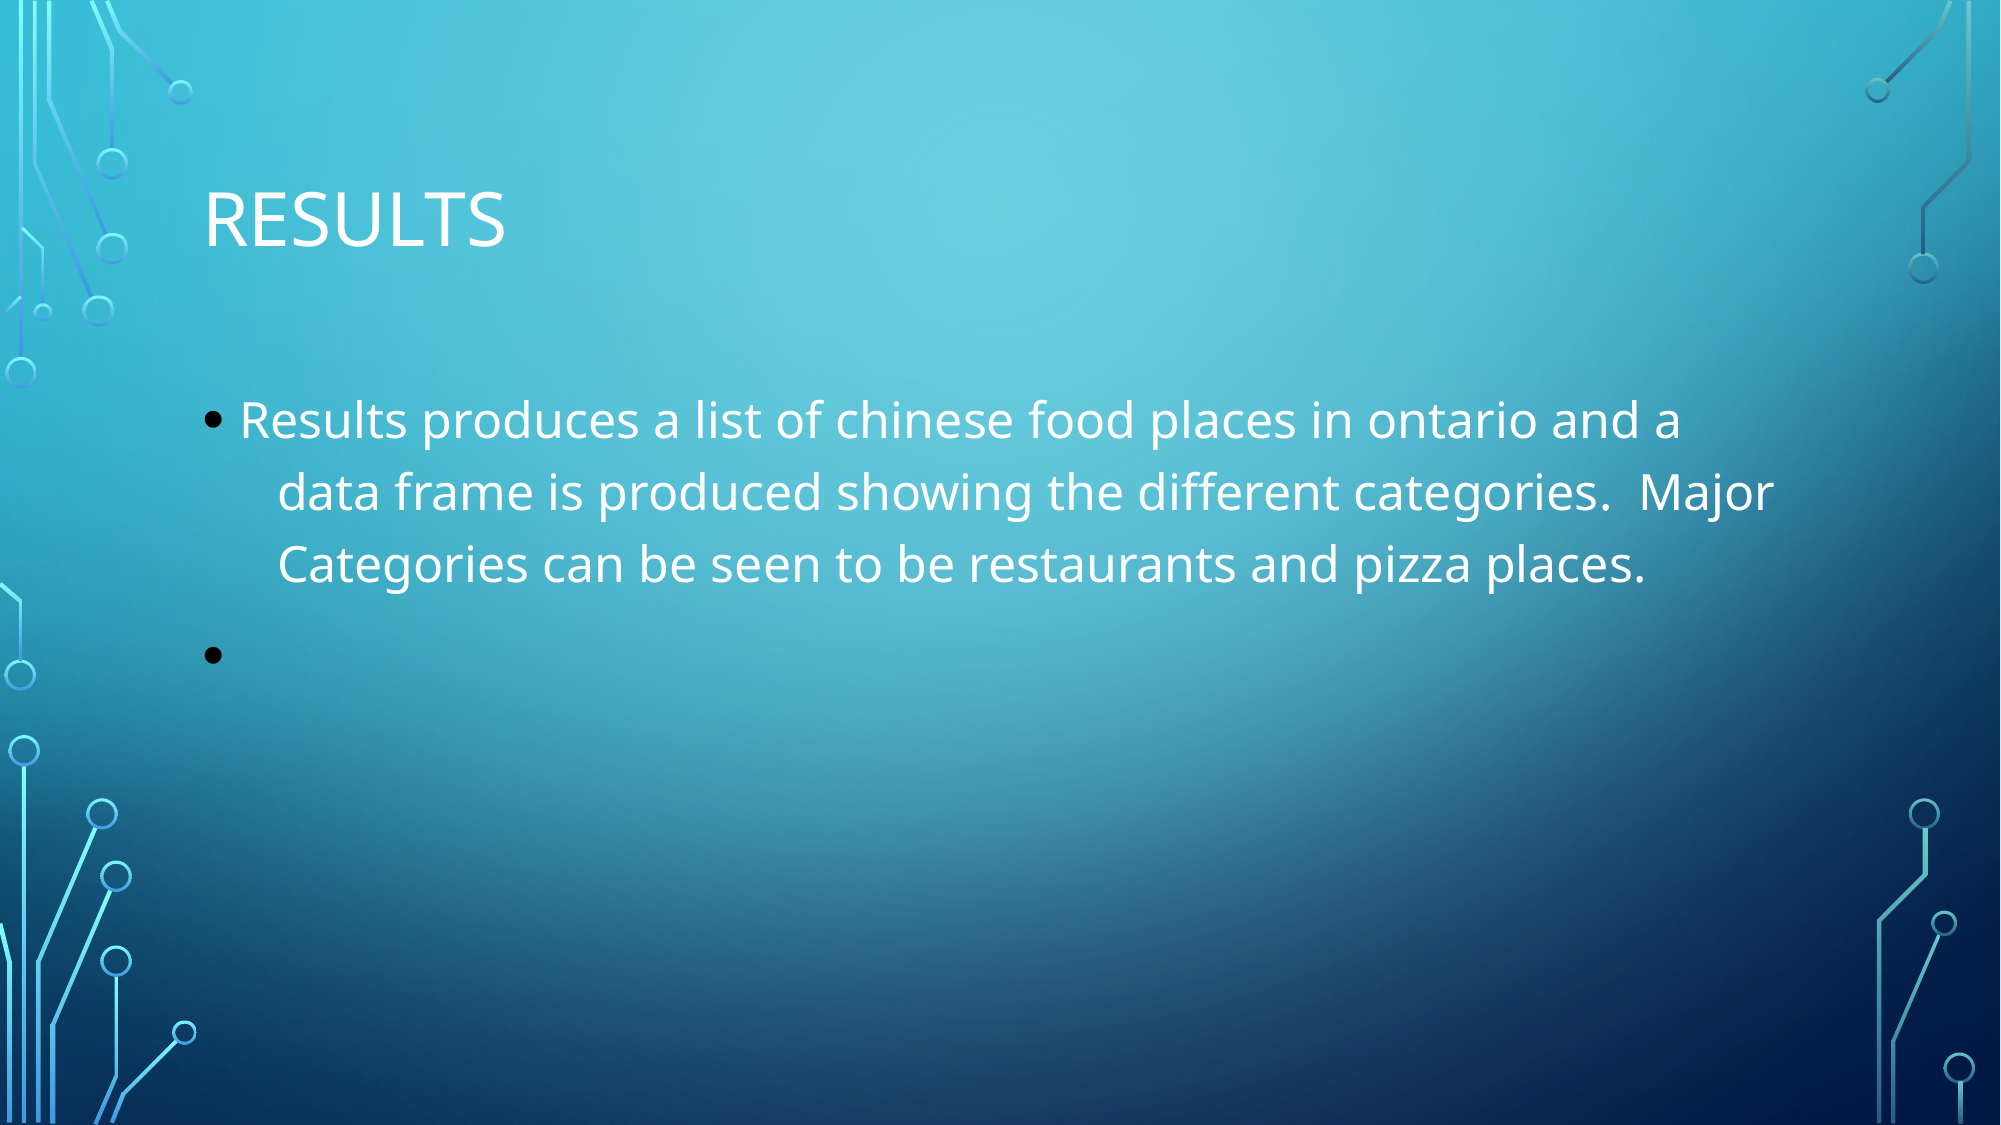

# RESULTS
Results produces a list of chinese food places in ontario and a data frame is produced showing the different categories. Major Categories can be seen to be restaurants and pizza places.